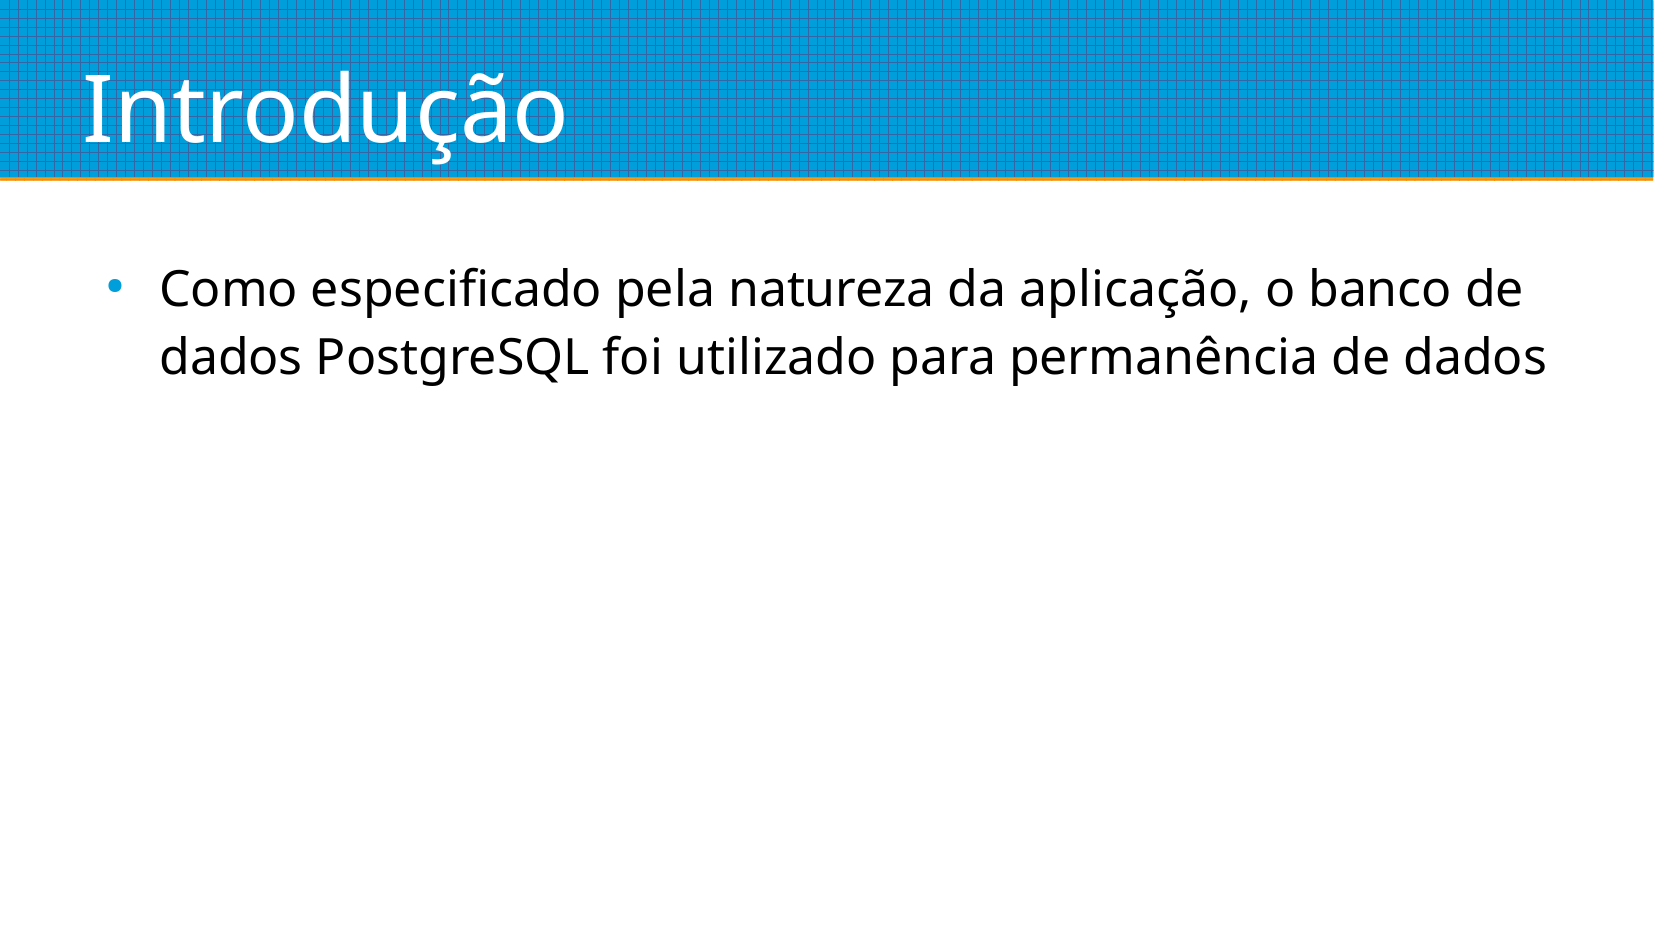

# Introdução
Como especificado pela natureza da aplicação, o banco de dados PostgreSQL foi utilizado para permanência de dados